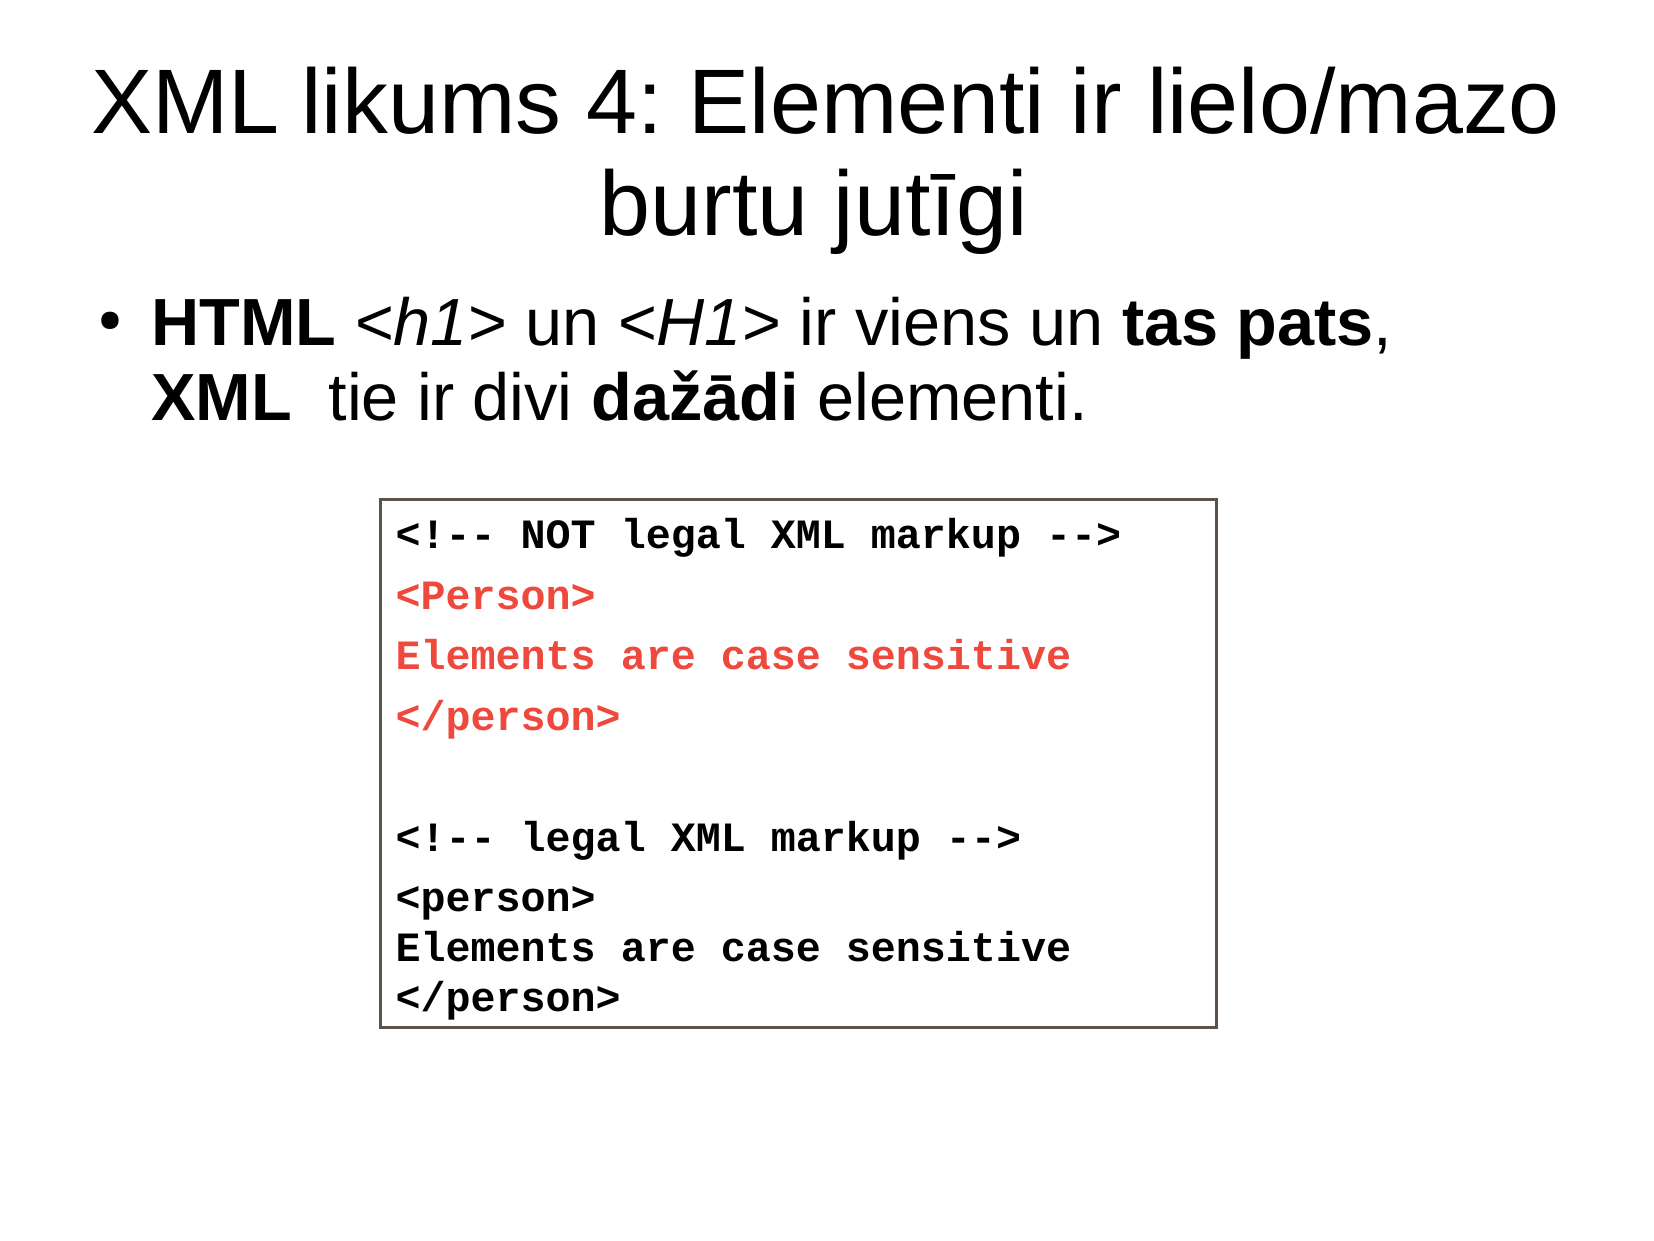

# XML likums 4: Elementi ir lielo/mazo burtu jutīgi
HTML <h1> un <H1> ir viens un tas pats, XML tie ir divi dažādi elementi.
<!-- NOT legal XML markup -->
<Person>
Elements are case sensitive
</person>
<!-- legal XML markup -->
<person>
Elements are case sensitive
</person>